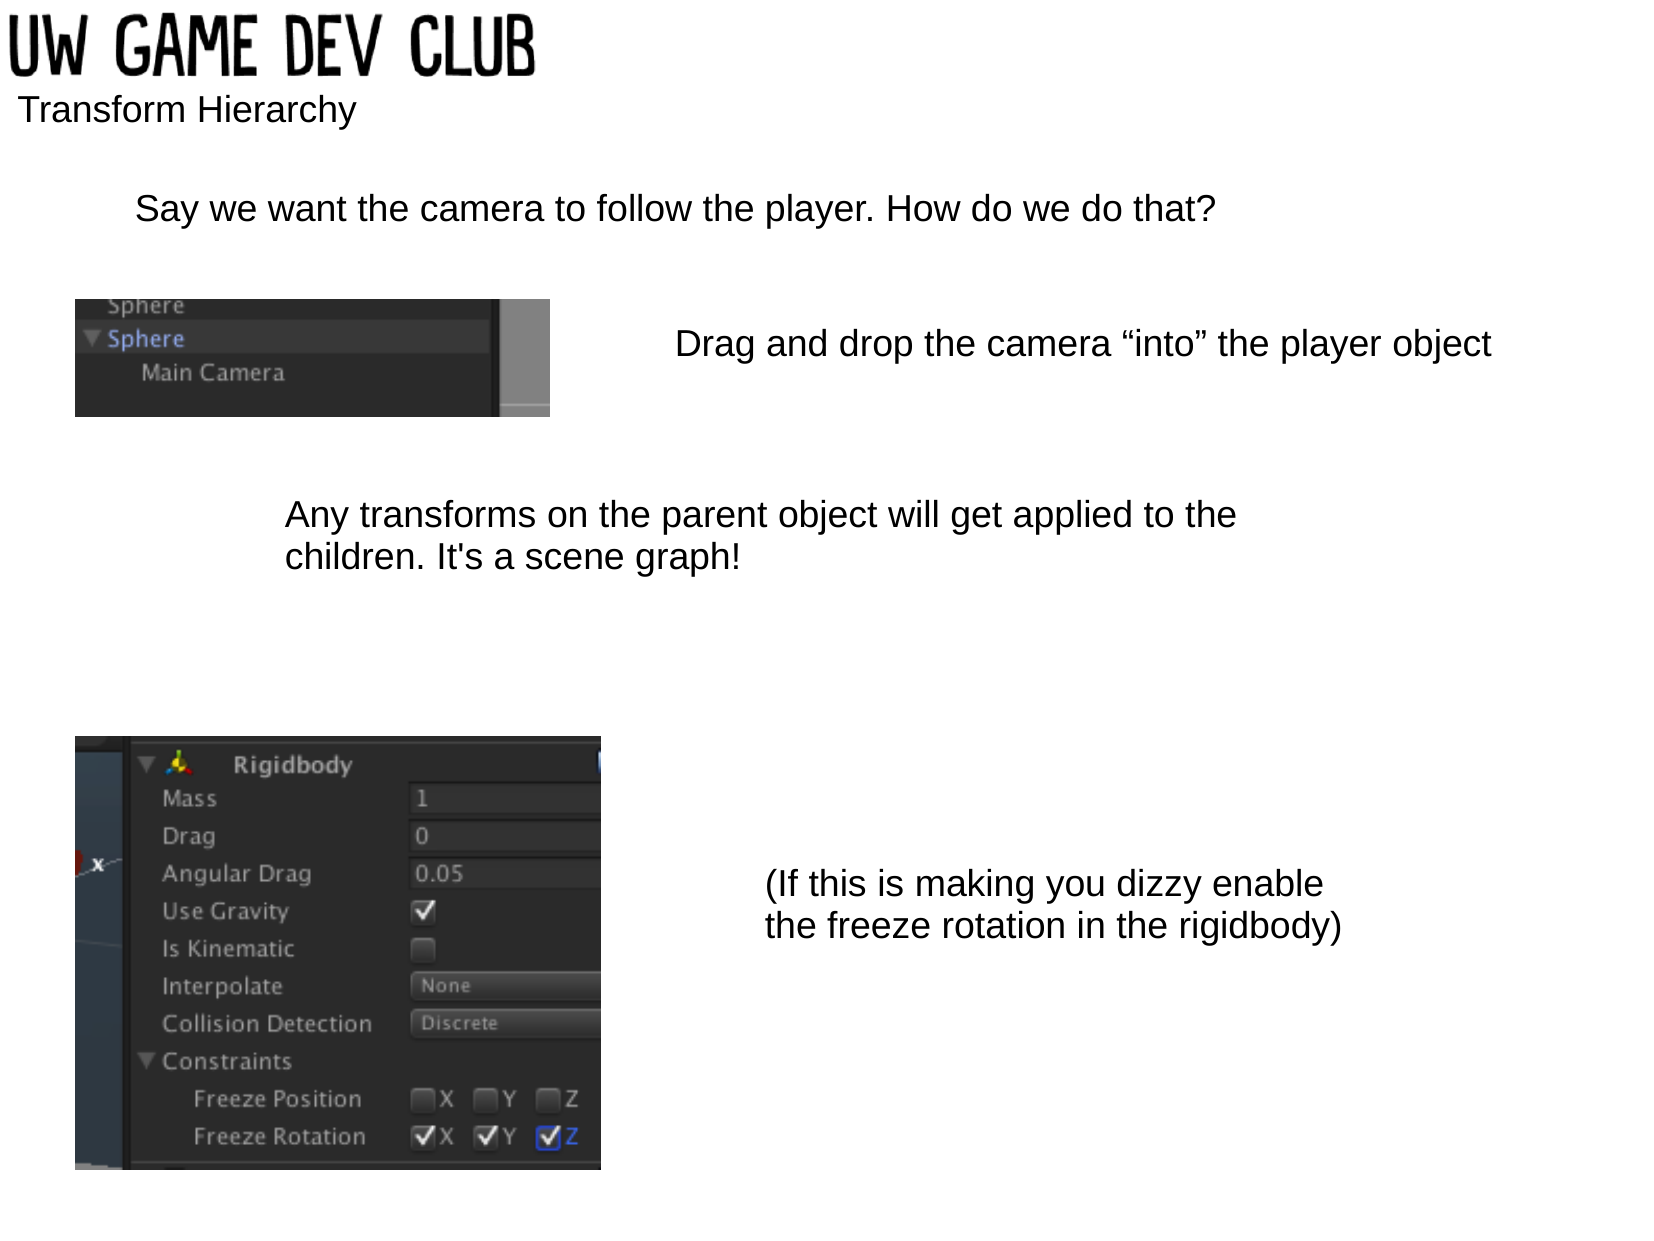

Transform Hierarchy
Say we want the camera to follow the player. How do we do that?
Drag and drop the camera “into” the player object
Any transforms on the parent object will get applied to the children. It's a scene graph!
(If this is making you dizzy enable the freeze rotation in the rigidbody)